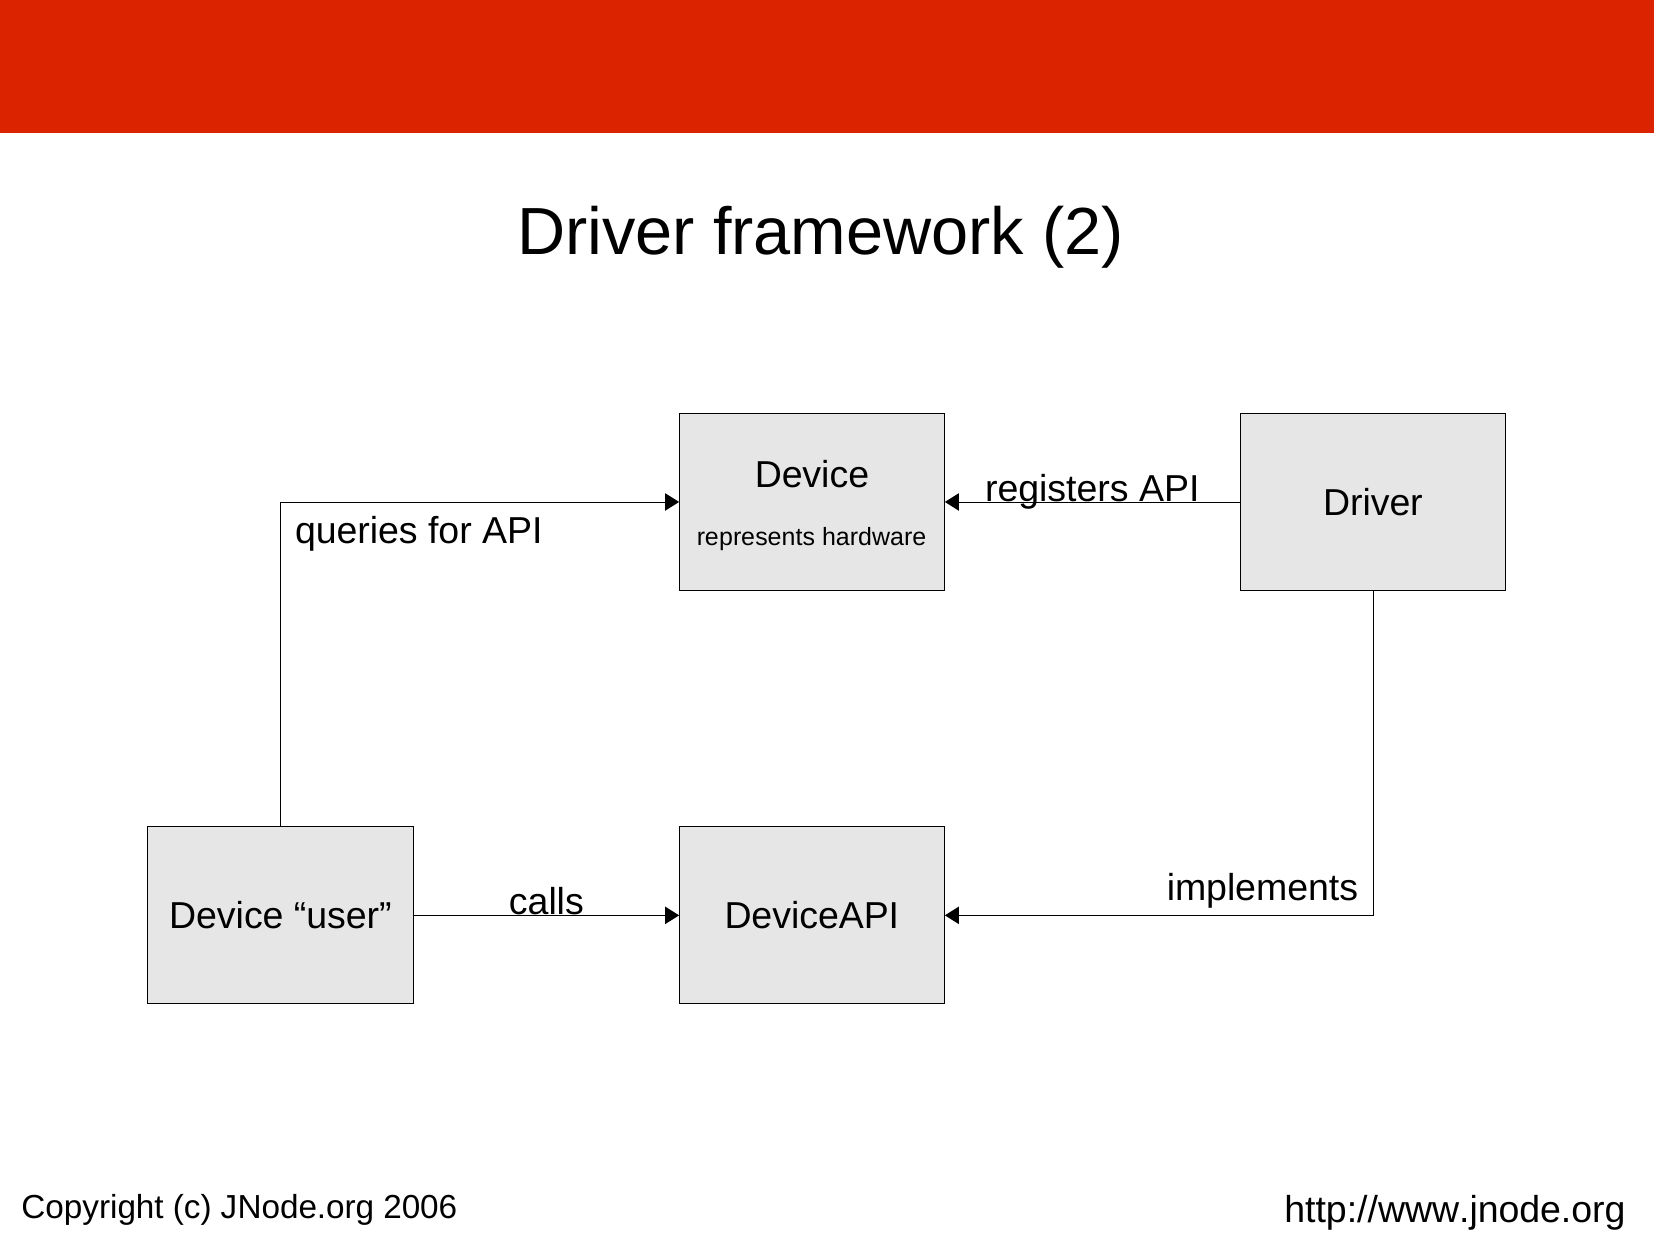

# Driver framework (2)
Device
represents hardware
Driver
Device “user”
DeviceAPI